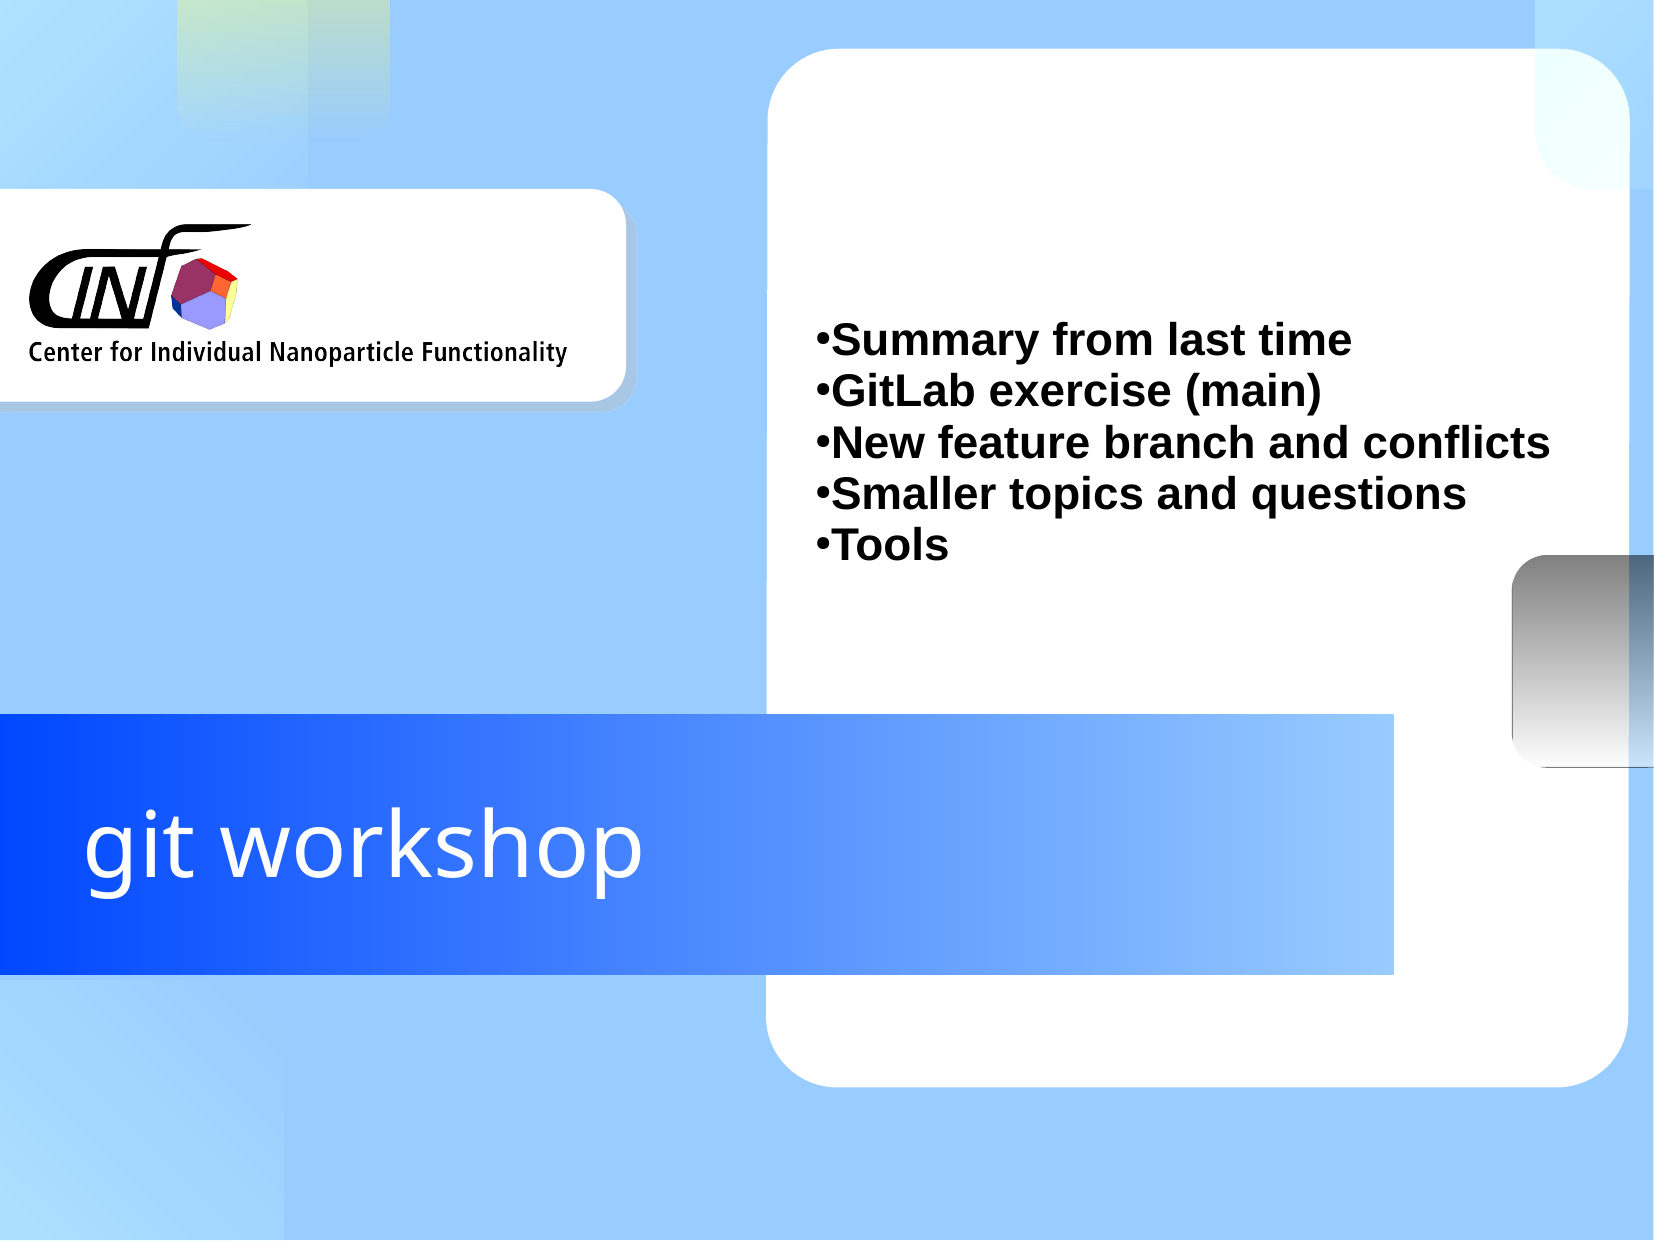

Summary from last time
GitLab exercise (main)
New feature branch and conflicts
Smaller topics and questions
Tools
# git workshop